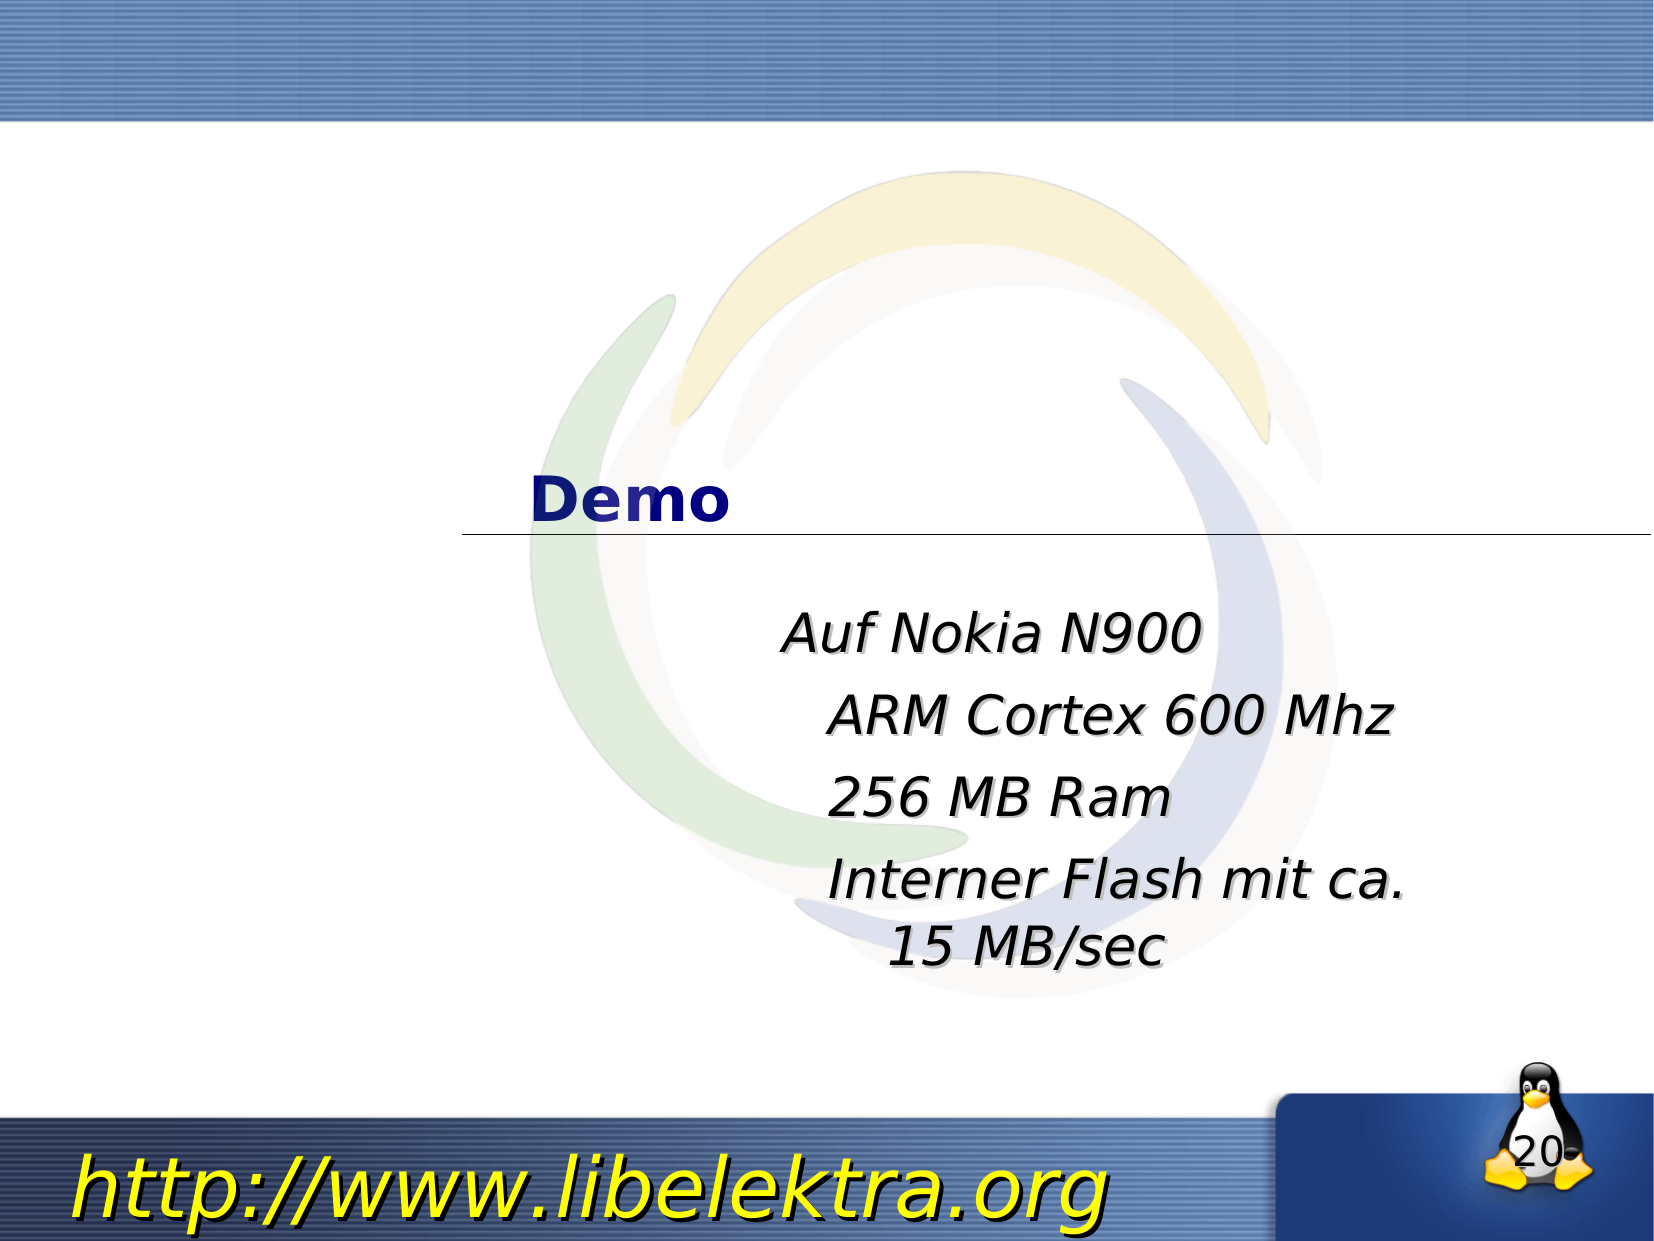

Demo
# Auf Nokia N900
ARM Cortex 600 Mhz
256 MB Ram
Interner Flash mit ca. 15 MB/sec